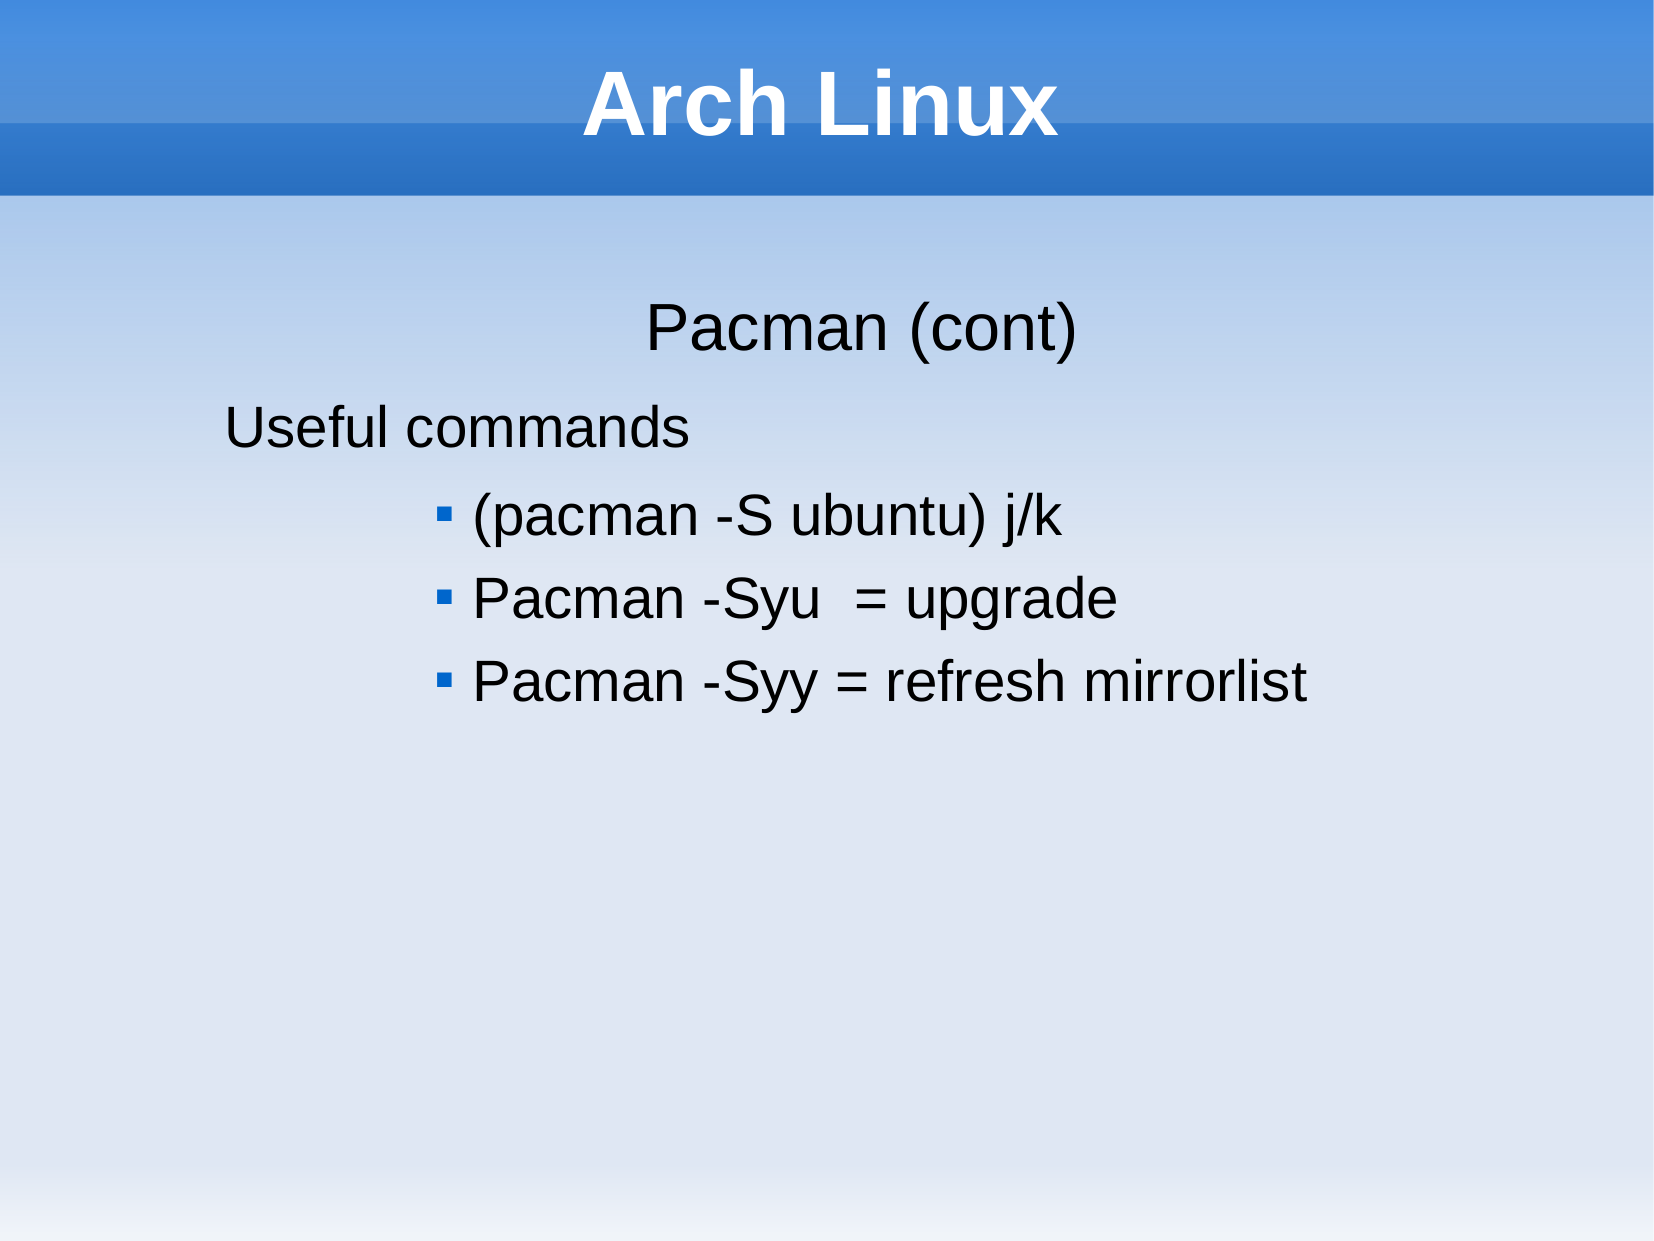

# Arch Linux
Pacman (cont)
Useful commands
(pacman -S ubuntu) j/k
Pacman -Syu = upgrade
Pacman -Syy = refresh mirrorlist